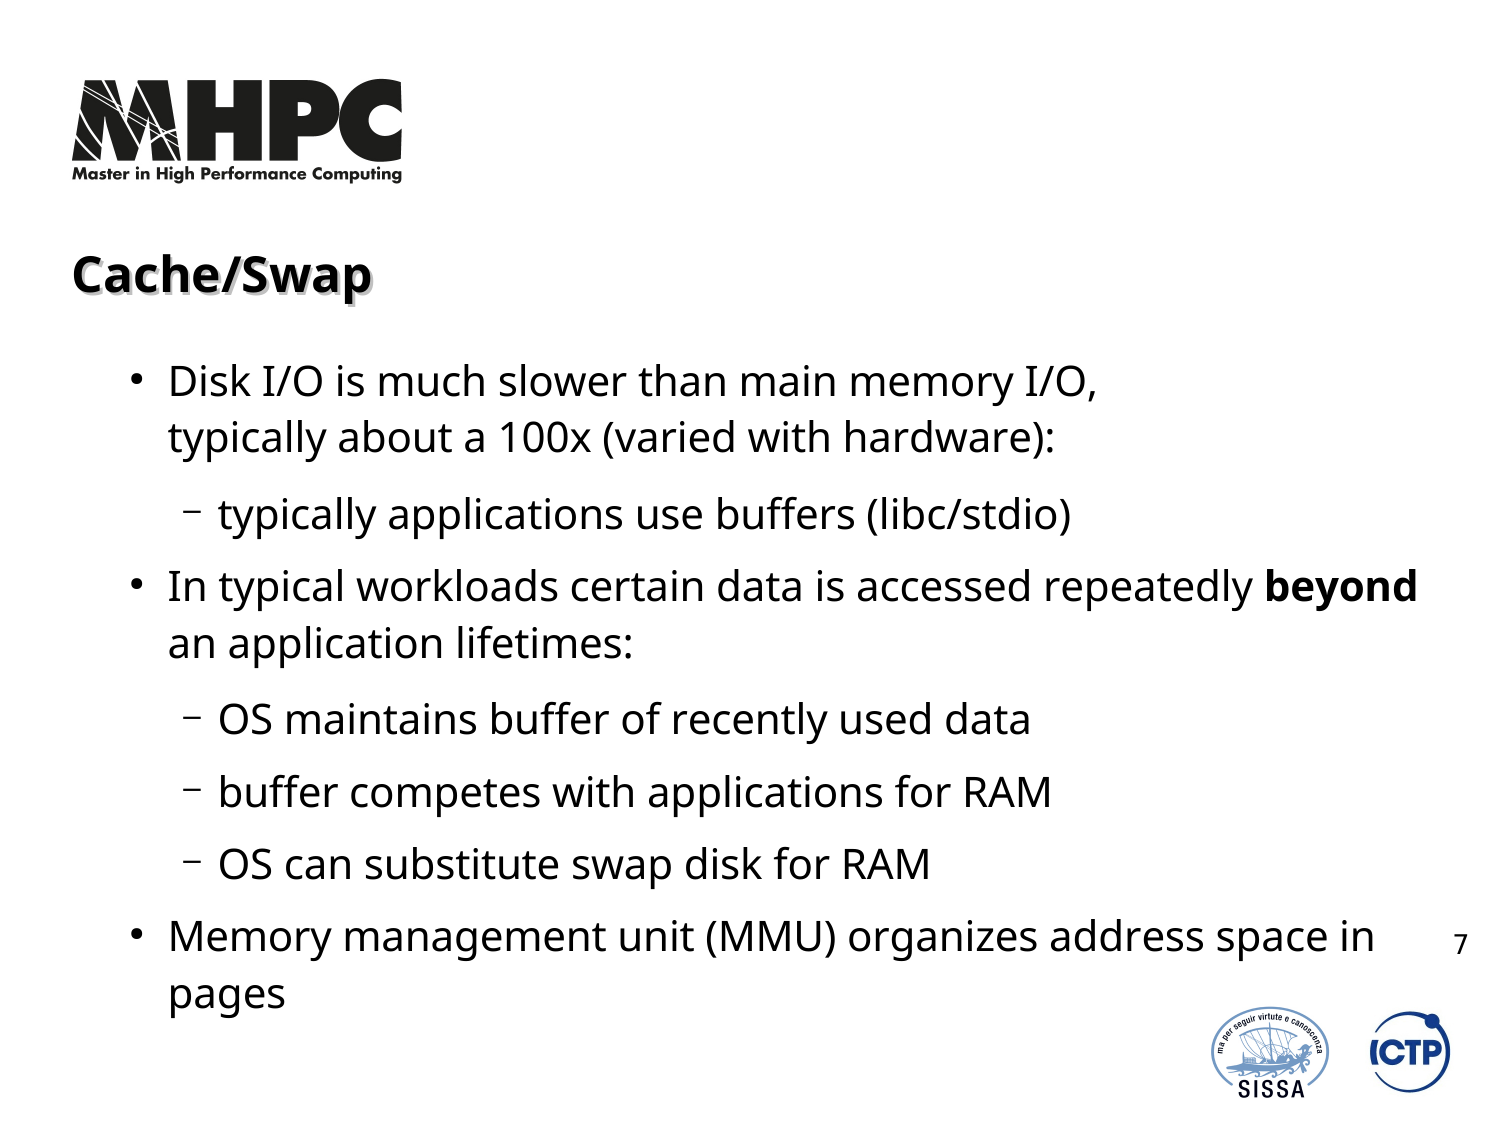

# Cache/Swap
Disk I/O is much slower than main memory I/O,
typically about a 100x (varied with hardware):
typically applications use buffers (libc/stdio)
In typical workloads certain data is accessed repeatedly beyond an application lifetimes:
OS maintains buffer of recently used data
buffer competes with applications for RAM
OS can substitute swap disk for RAM
Memory management unit (MMU) organizes address space in pages
7